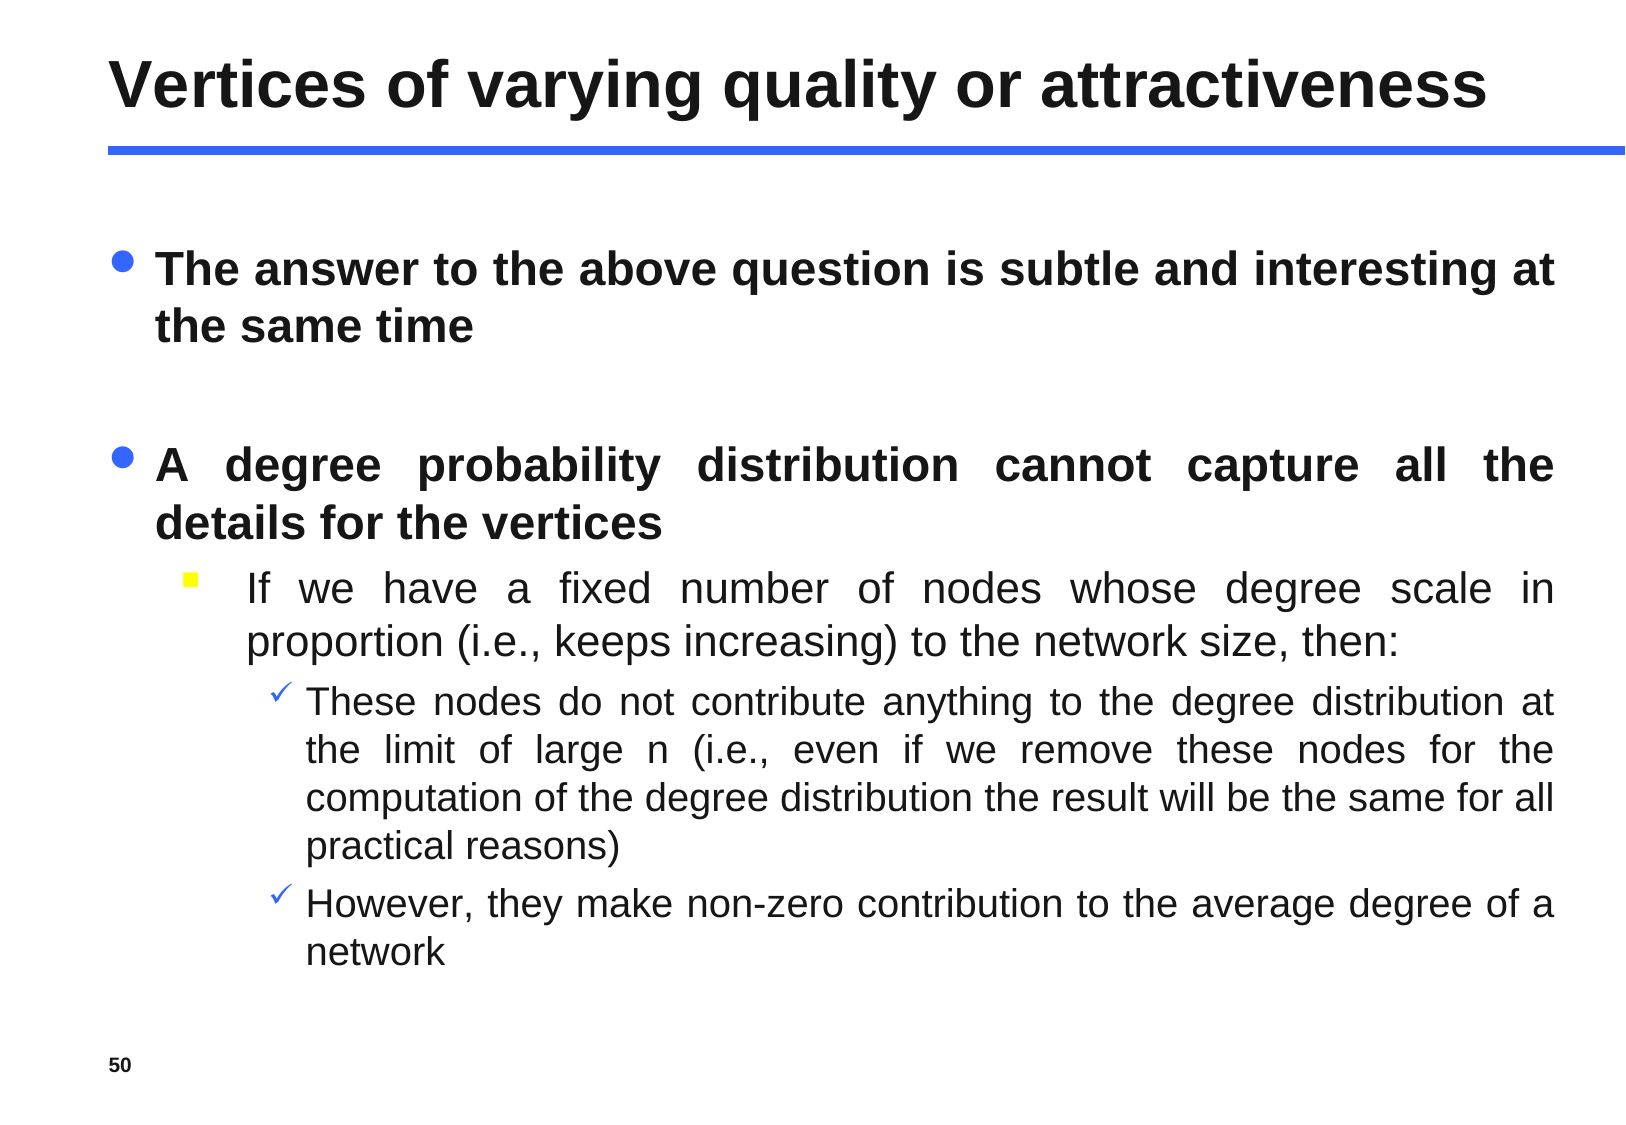

# Vertices of varying quality or attractiveness
The answer to the above question is subtle and interesting at the same time
A degree probability distribution cannot capture all the details for the vertices
If we have a fixed number of nodes whose degree scale in proportion (i.e., keeps increasing) to the network size, then:
These nodes do not contribute anything to the degree distribution at the limit of large n (i.e., even if we remove these nodes for the computation of the degree distribution the result will be the same for all practical reasons)
However, they make non-zero contribution to the average degree of a network